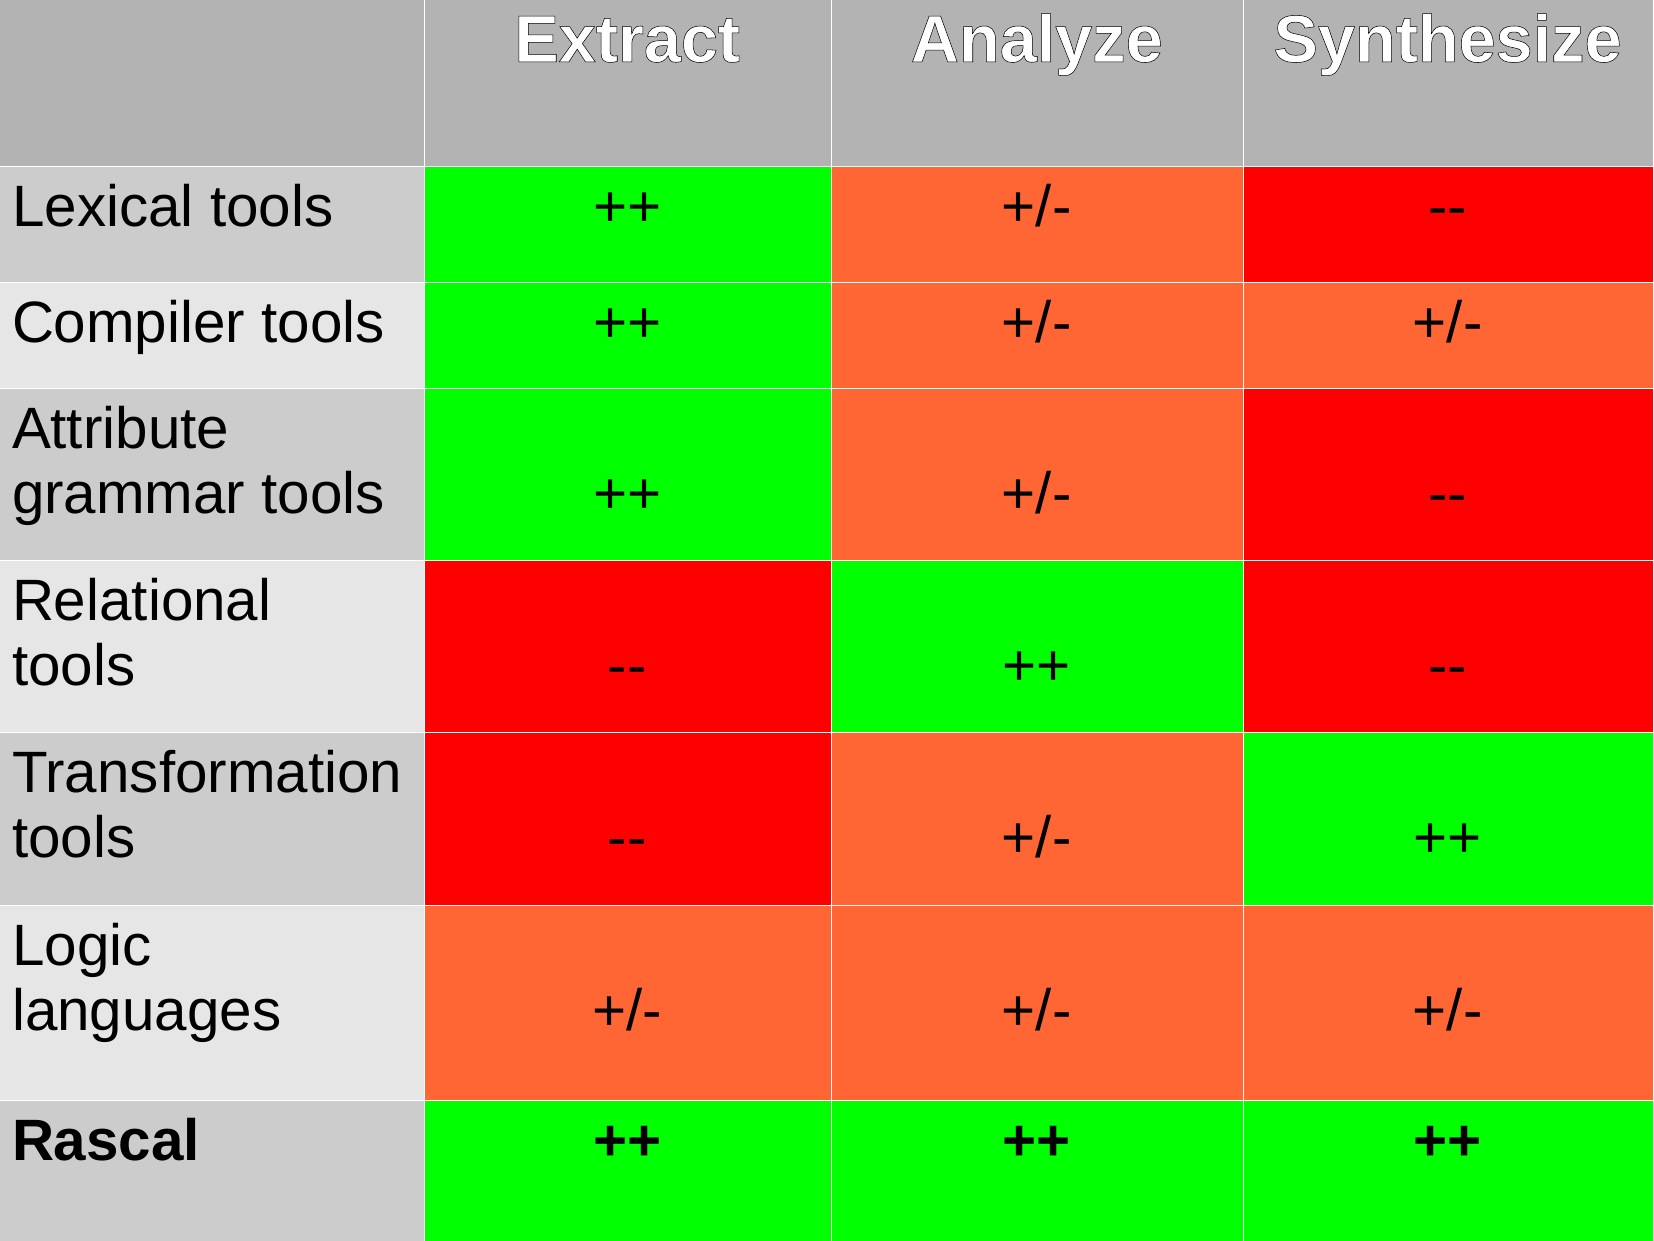

| | Extract | Analyze | Synthesize |
| --- | --- | --- | --- |
| Lexical tools | ++ | +/- | -- |
| Compiler tools | ++ | +/- | +/- |
| Attribute grammar tools | ++ | +/- | -- |
| Relational tools | -- | ++ | -- |
| Transformation tools | -- | +/- | ++ |
| Logic languages | +/- | +/- | +/- |
| Rascal | ++ | ++ | ++ |
11